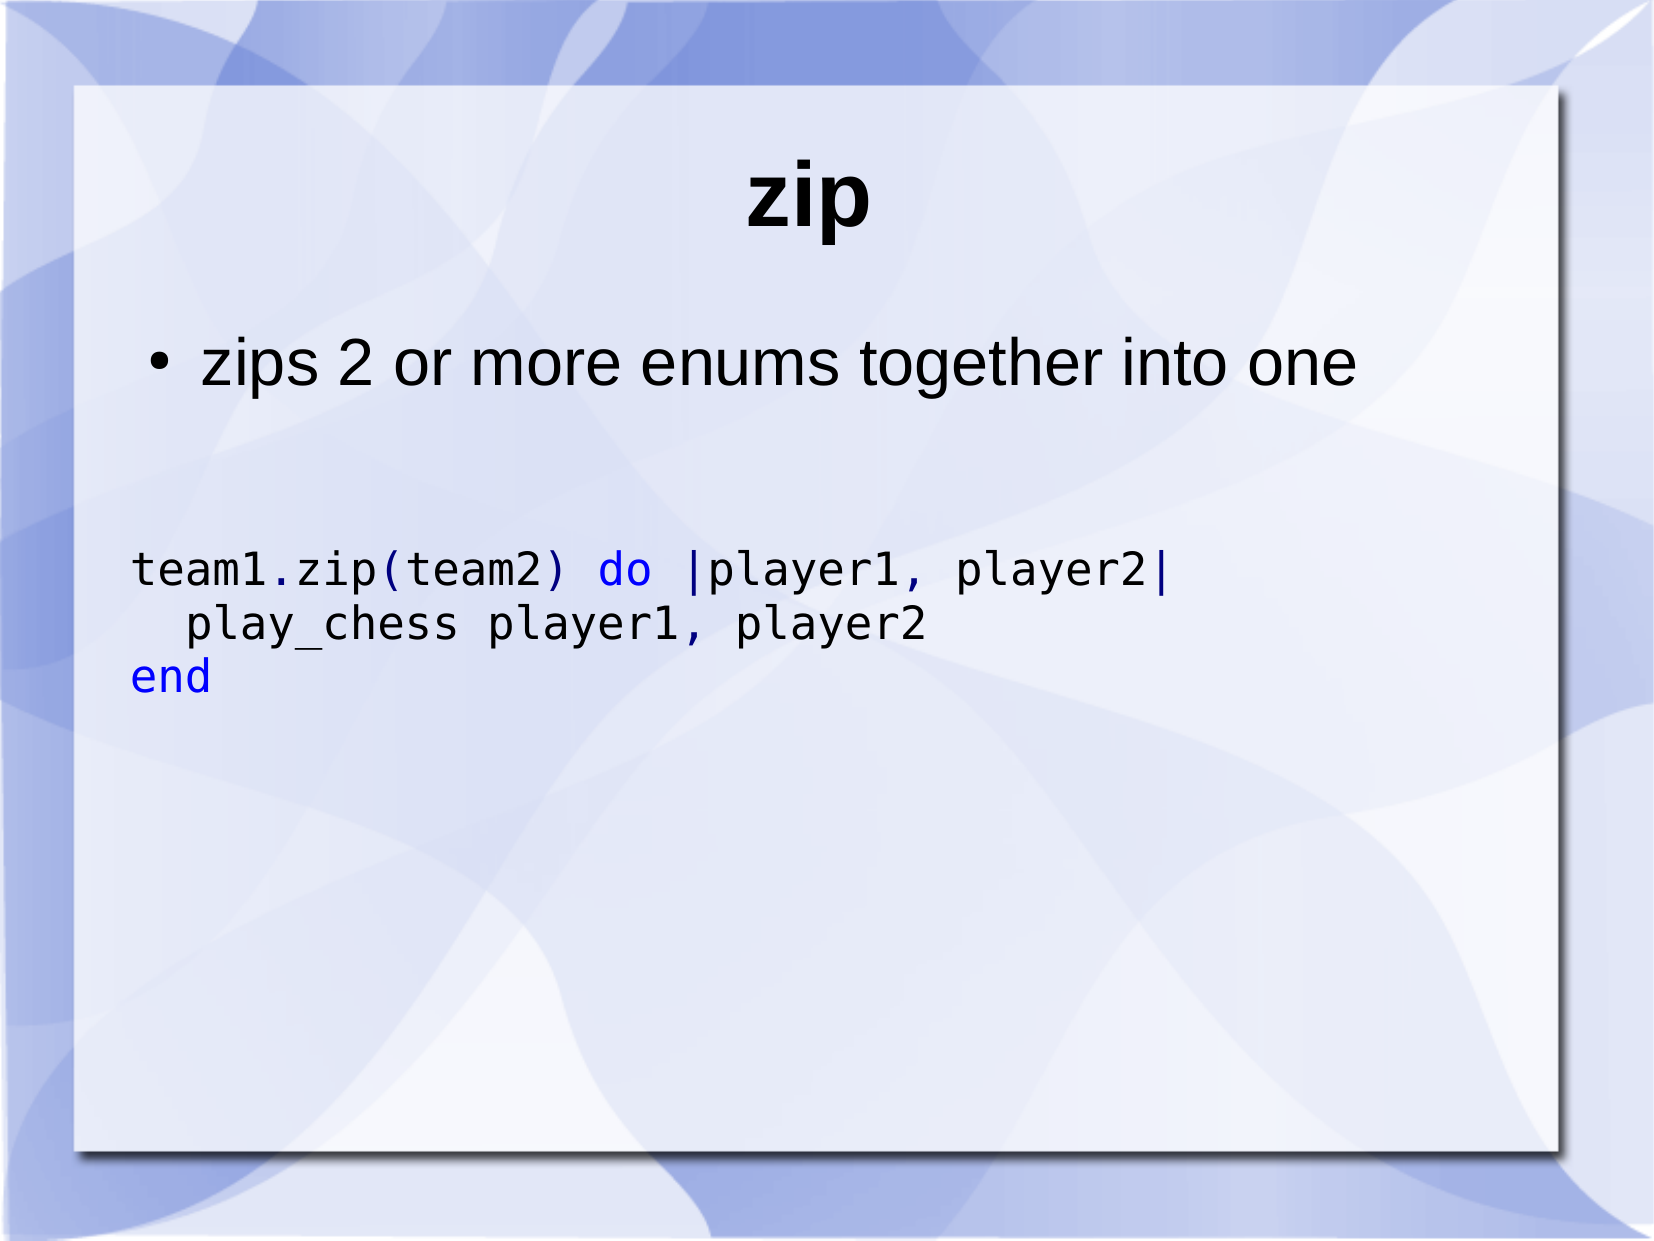

# zip
zips 2 or more enums together into one
team1.zip(team2) do |player1, player2|
 play_chess player1, player2
end